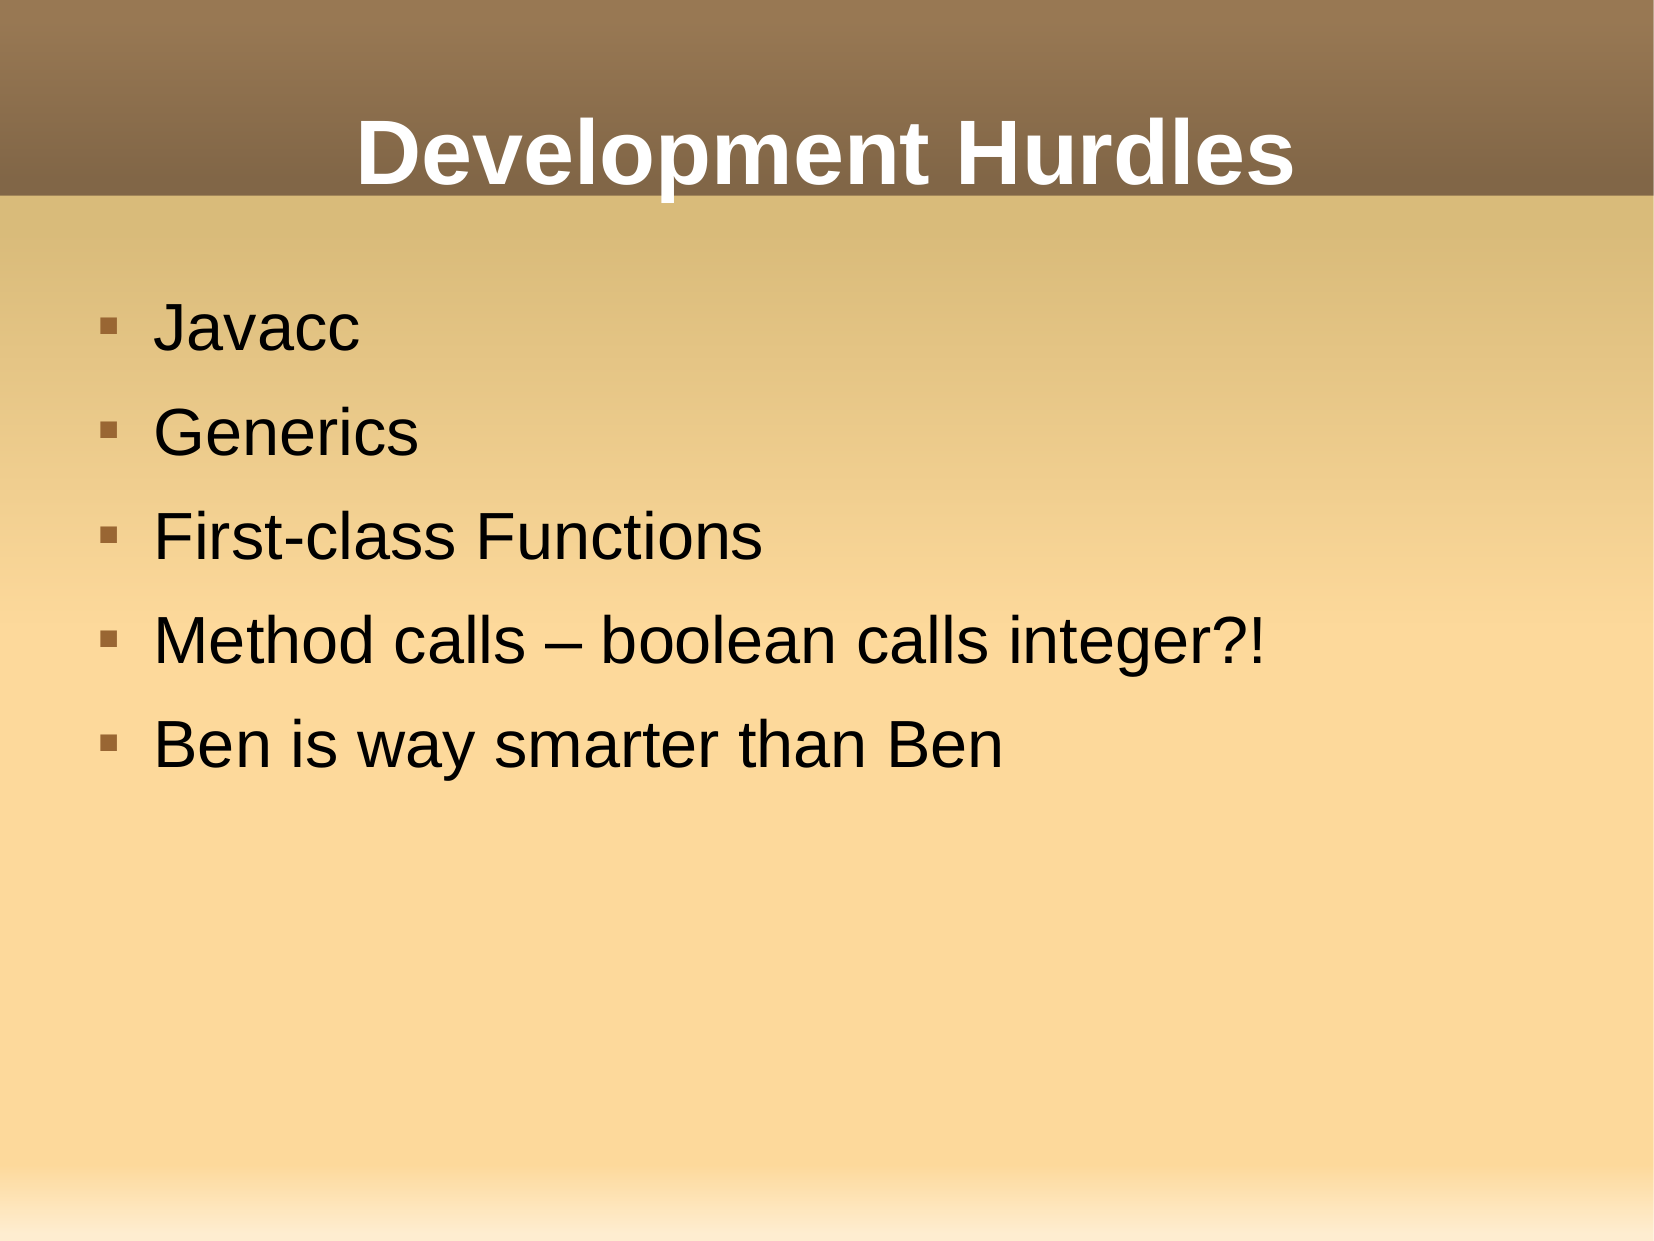

# Development Hurdles
Javacc
Generics
First-class Functions
Method calls – boolean calls integer?!
Ben is way smarter than Ben